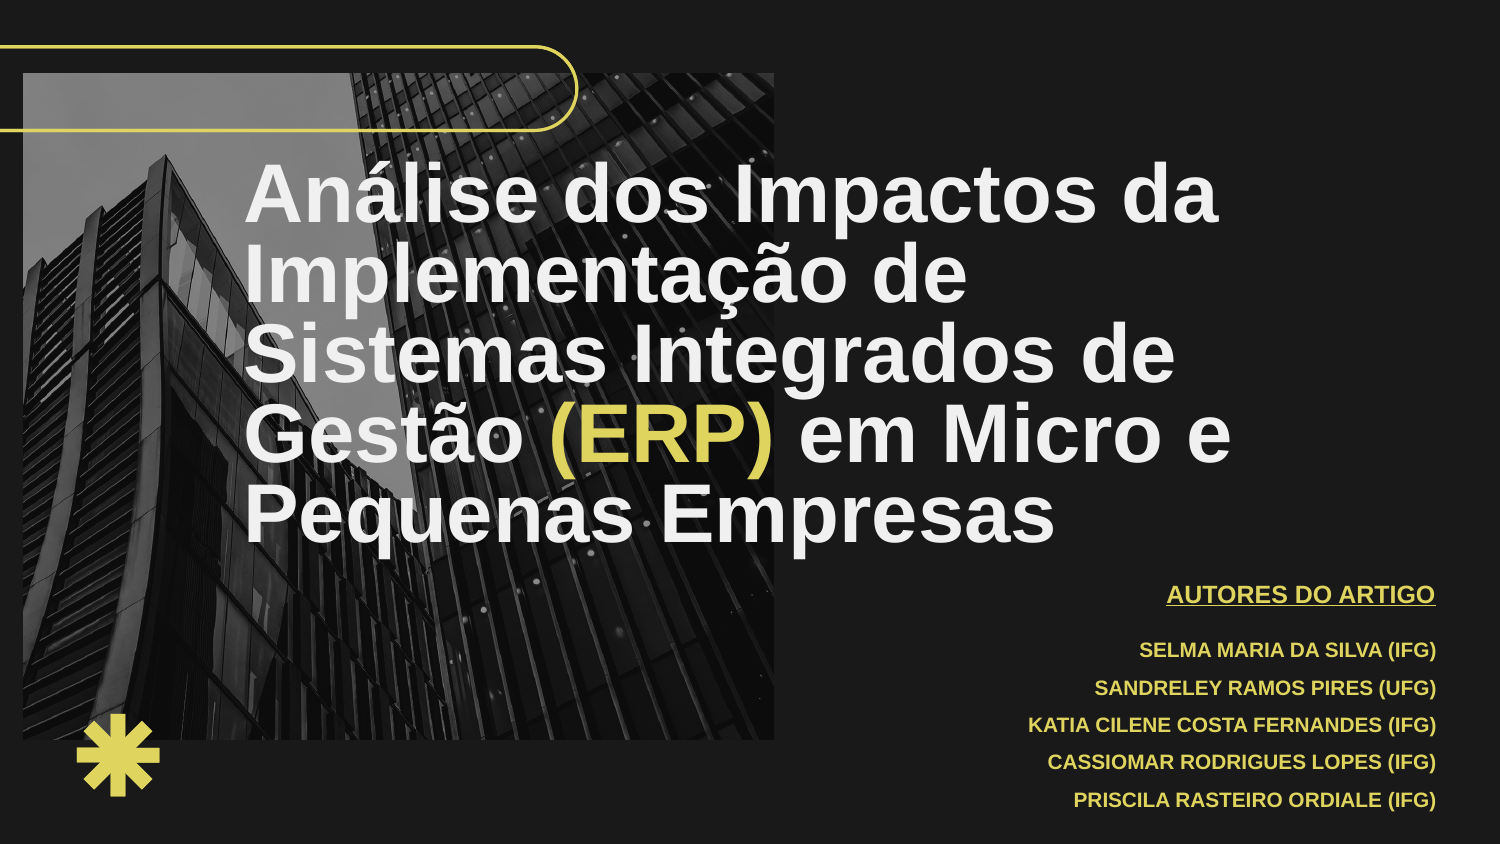

# Análise dos Impactos da Implementação de Sistemas Integrados de Gestão (ERP) em Micro e Pequenas Empresas
AUTORES DO ARTIGO
SELMA MARIA DA SILVA (IFG)
SANDRELEY RAMOS PIRES (UFG)
KATIA CILENE COSTA FERNANDES (IFG)
CASSIOMAR RODRIGUES LOPES (IFG)
PRISCILA RASTEIRO ORDIALE (IFG)